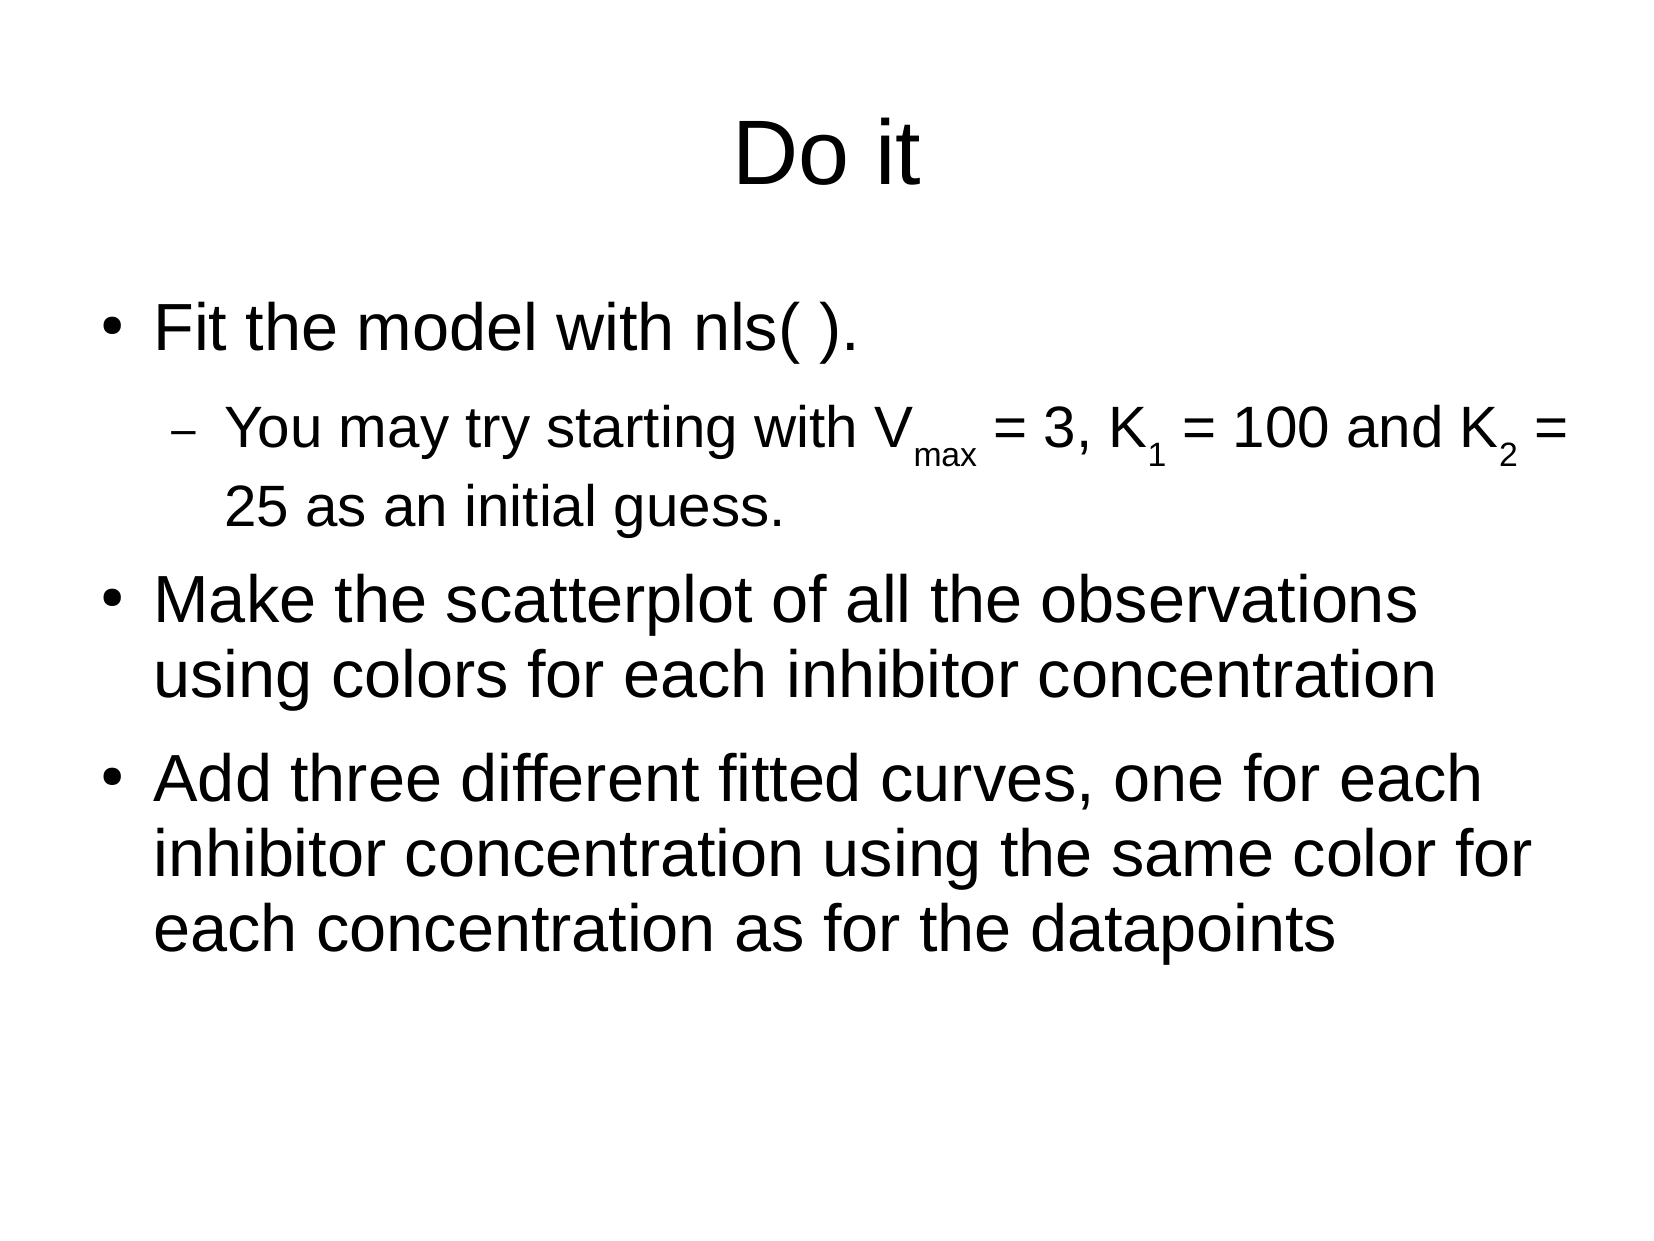

# Do it
Fit the model with nls( ).
You may try starting with Vmax = 3, K1 = 100 and K2 = 25 as an initial guess.
Make the scatterplot of all the observations using colors for each inhibitor concentration
Add three different fitted curves, one for each inhibitor concentration using the same color for each concentration as for the datapoints